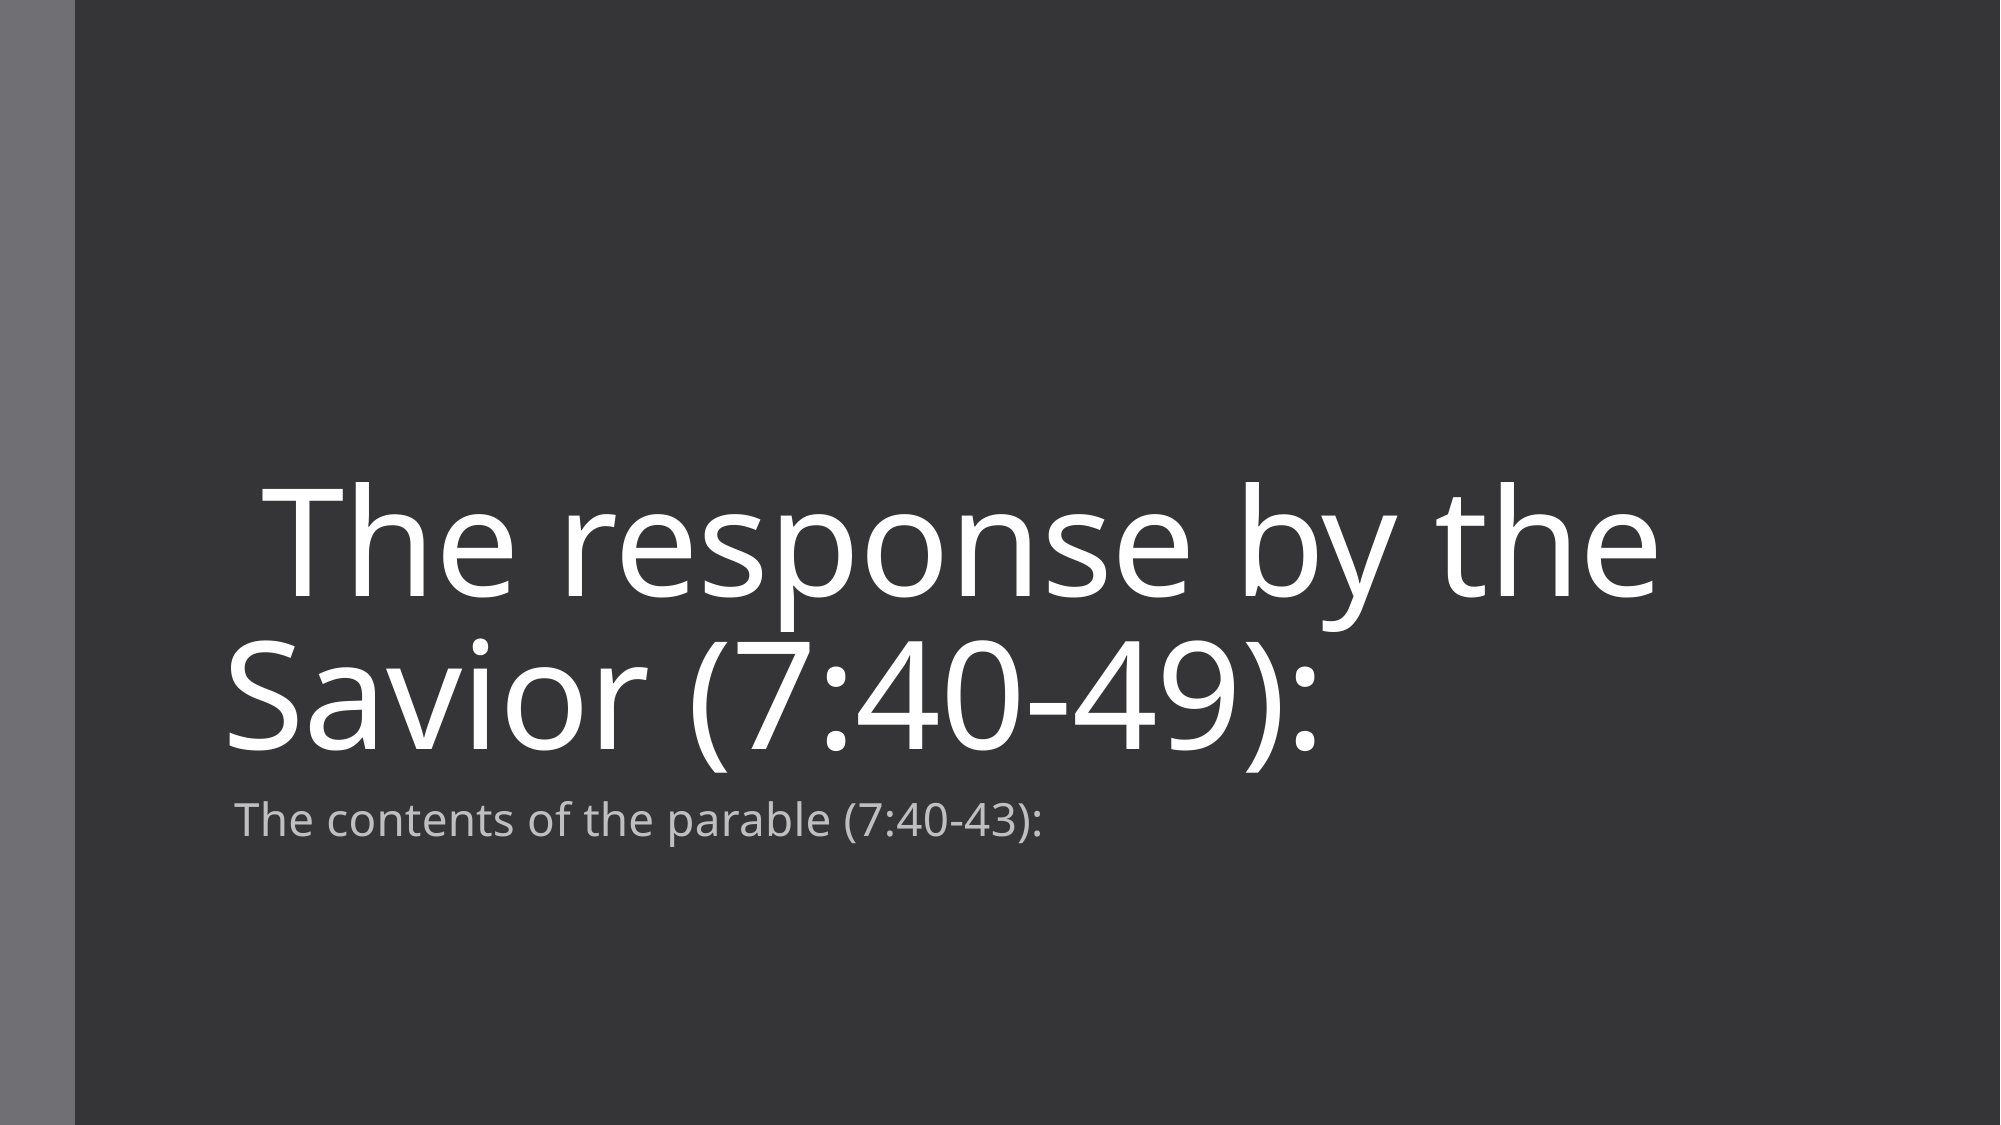

# The response by the Savior (7:40-49):
 The contents of the parable (7:40-43):